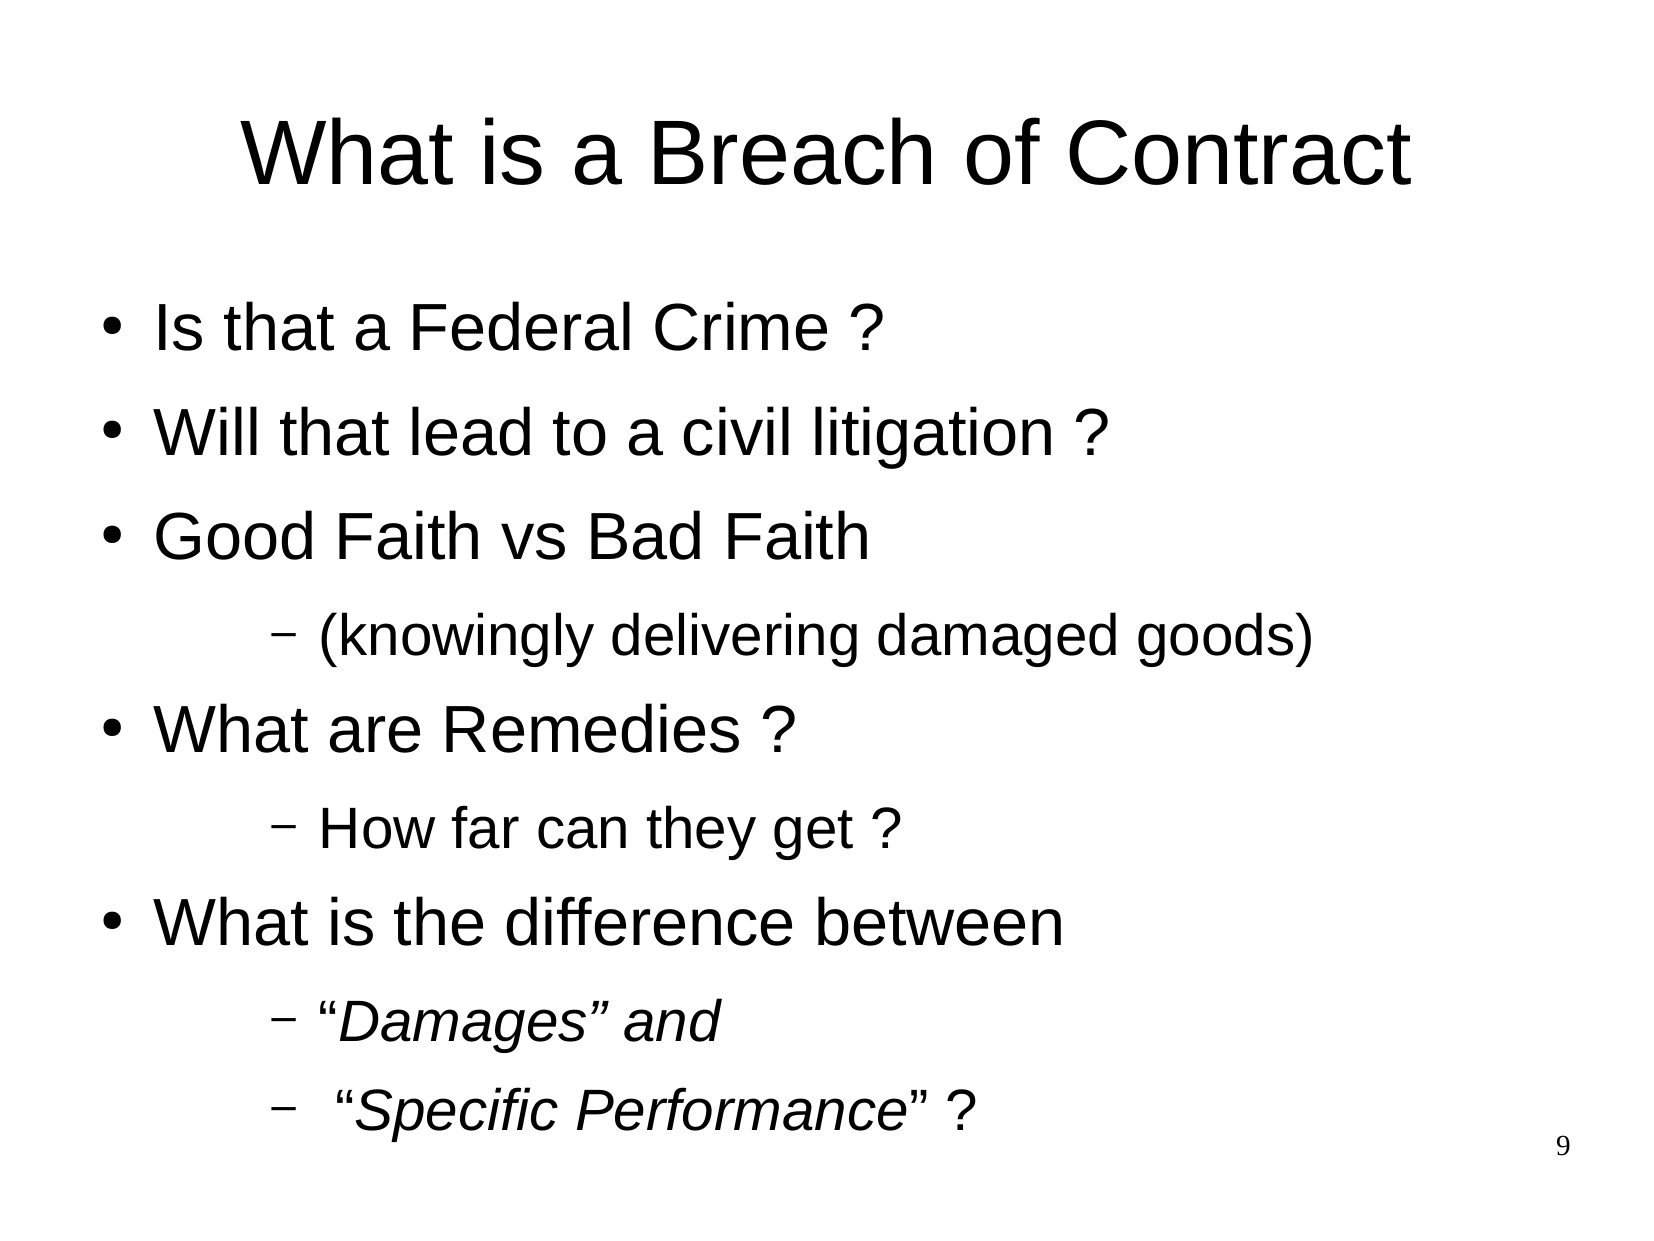

# What is a Breach of Contract
Is that a Federal Crime ?
Will that lead to a civil litigation ?
Good Faith vs Bad Faith
(knowingly delivering damaged goods)
What are Remedies ?
How far can they get ?
What is the difference between
“Damages” and
 “Specific Performance” ?
9